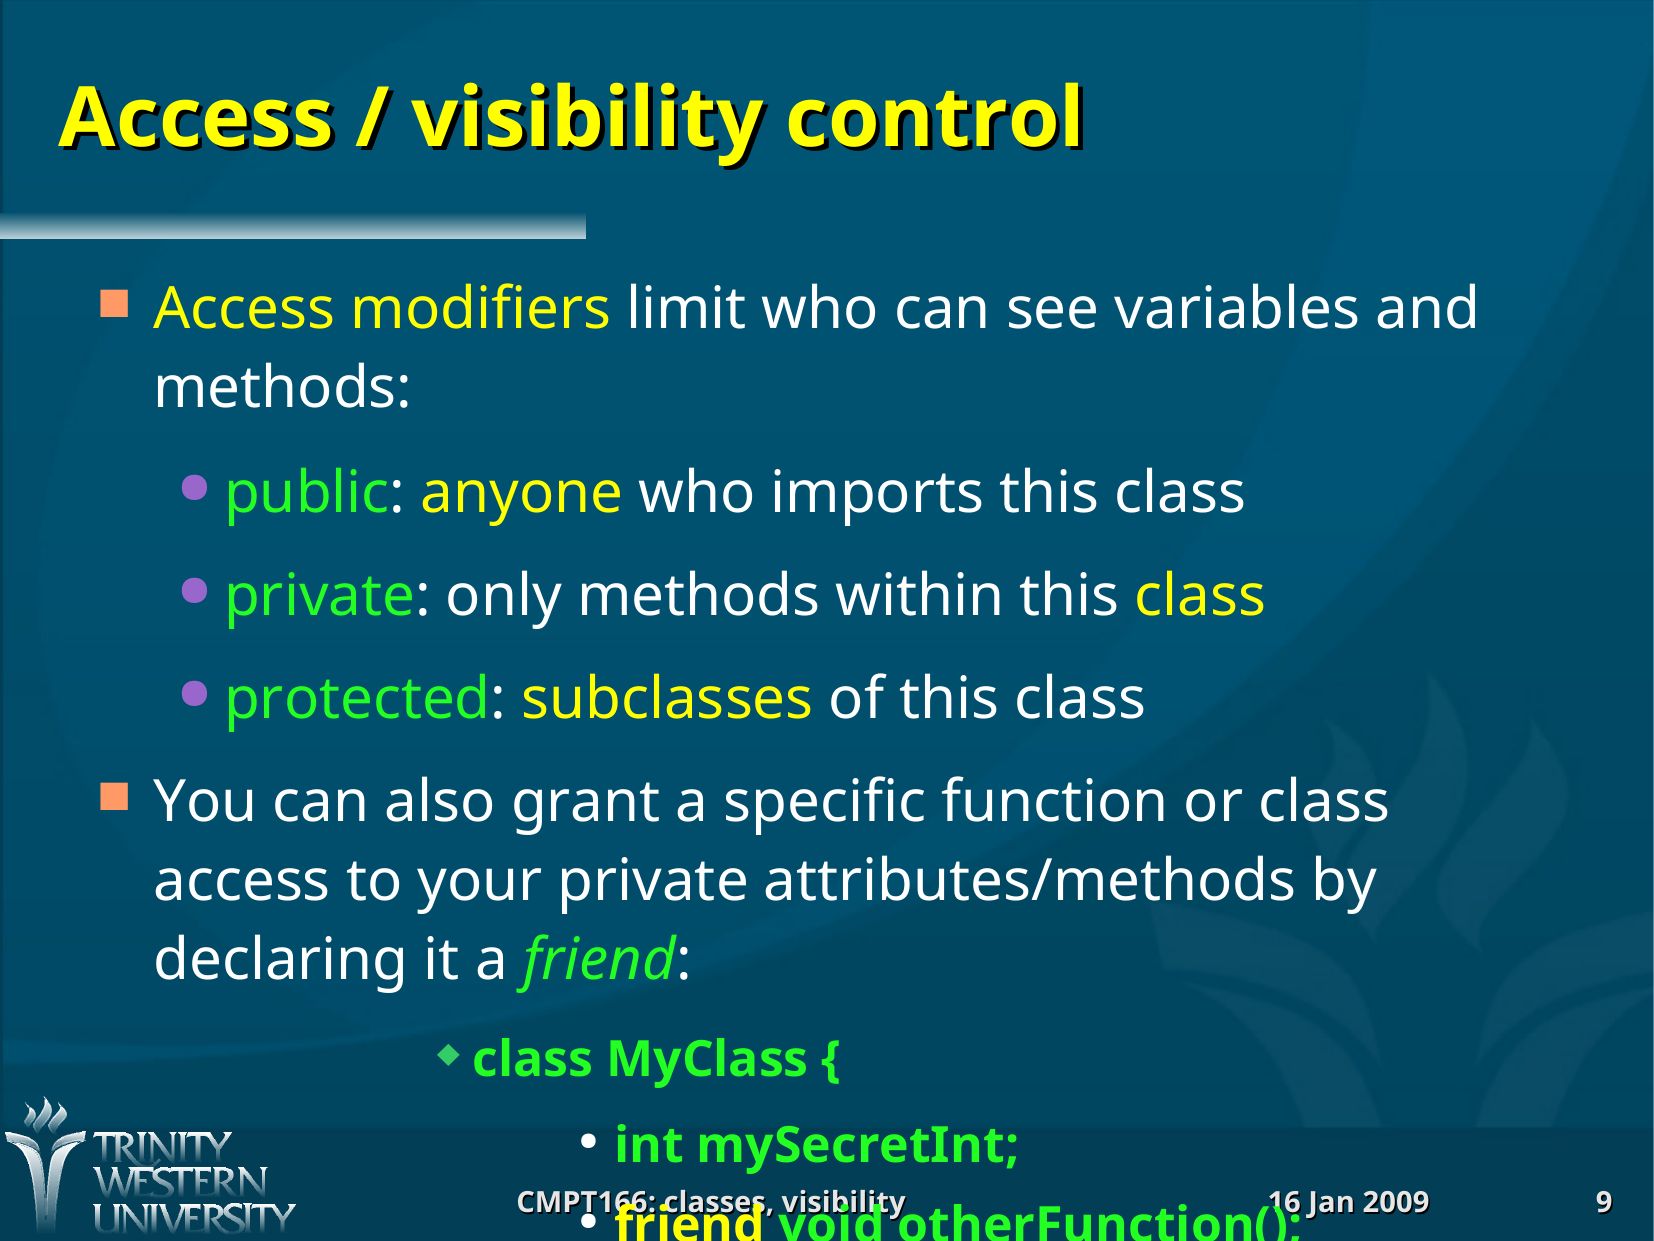

# Access / visibility control
Access modifiers limit who can see variables and methods:
public: anyone who imports this class
private: only methods within this class
protected: subclasses of this class
You can also grant a specific function or class access to your private attributes/methods by declaring it a friend:
class MyClass {
int mySecretInt;
friend void otherFunction();
CMPT166: classes, visibility
16 Jan 2009
9